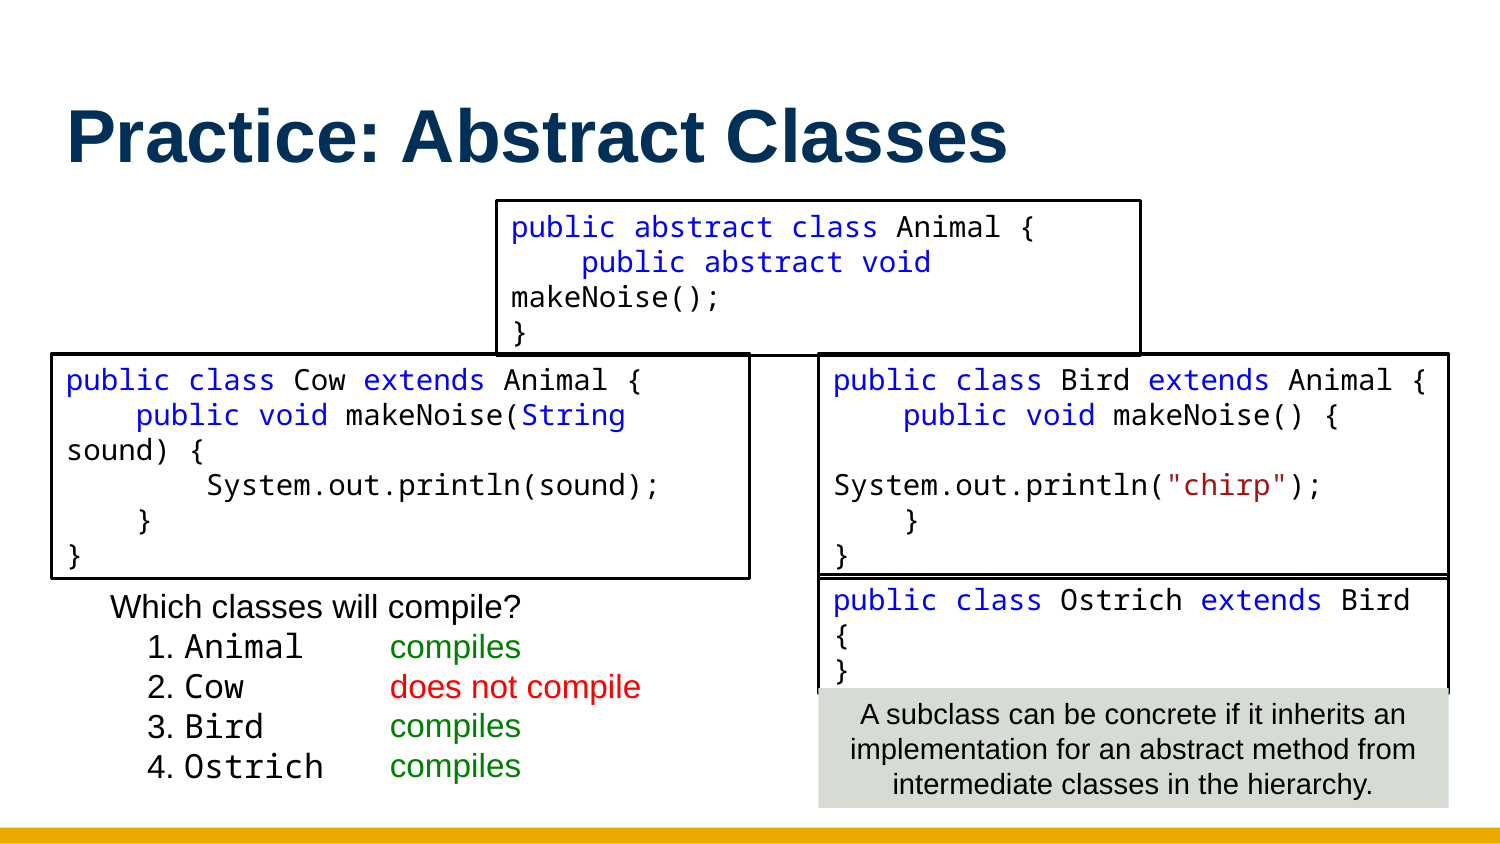

# Practice: Abstract Classes
public abstract class Animal {
    public abstract void makeNoise();
}
public class Cow extends Animal {
    public void makeNoise(String sound) {
        System.out.println(sound);
    }
}
public class Bird extends Animal {
    public void makeNoise() {
        System.out.println("chirp");
    }
}
public class Ostrich extends Bird {
}
Which classes will compile?
 1. Animal
 2. Cow
 3. Bird
 4. Ostrich
compiles
does not compile
compiles
compiles
A subclass can be concrete if it inherits an implementation for an abstract method from intermediate classes in the hierarchy.